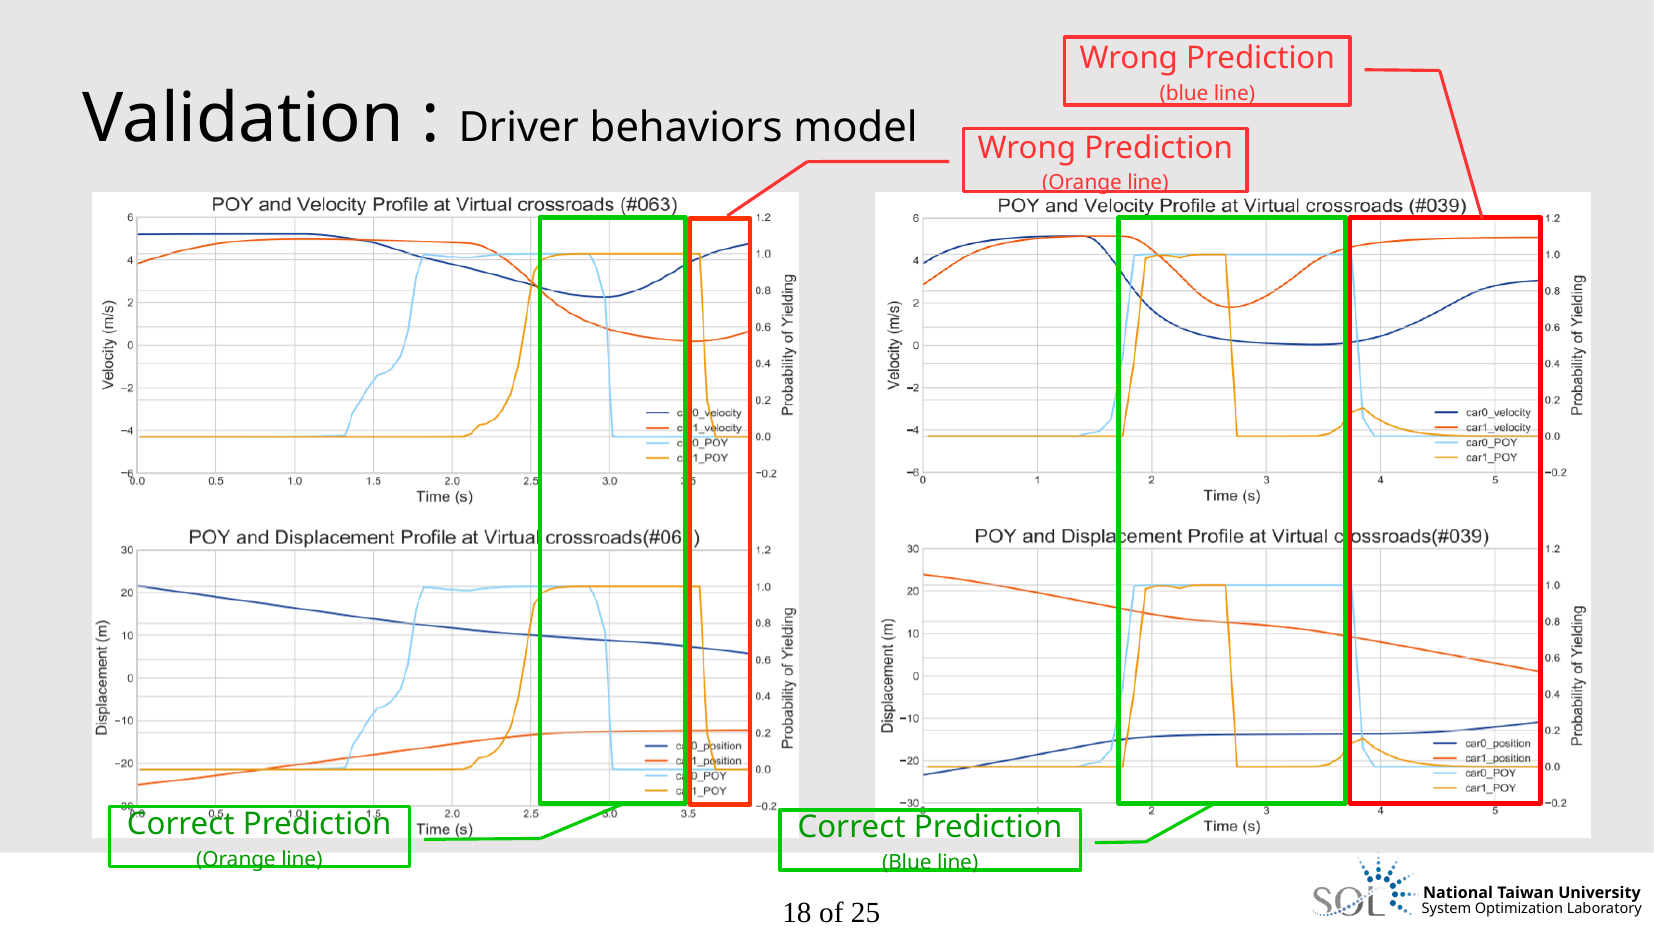

# Validation : Driver behaviors model
Wrong Prediction
(blue line)
Wrong Prediction
(Orange line)
Correct Prediction
(Orange line)
Correct Prediction
(Blue line)
18